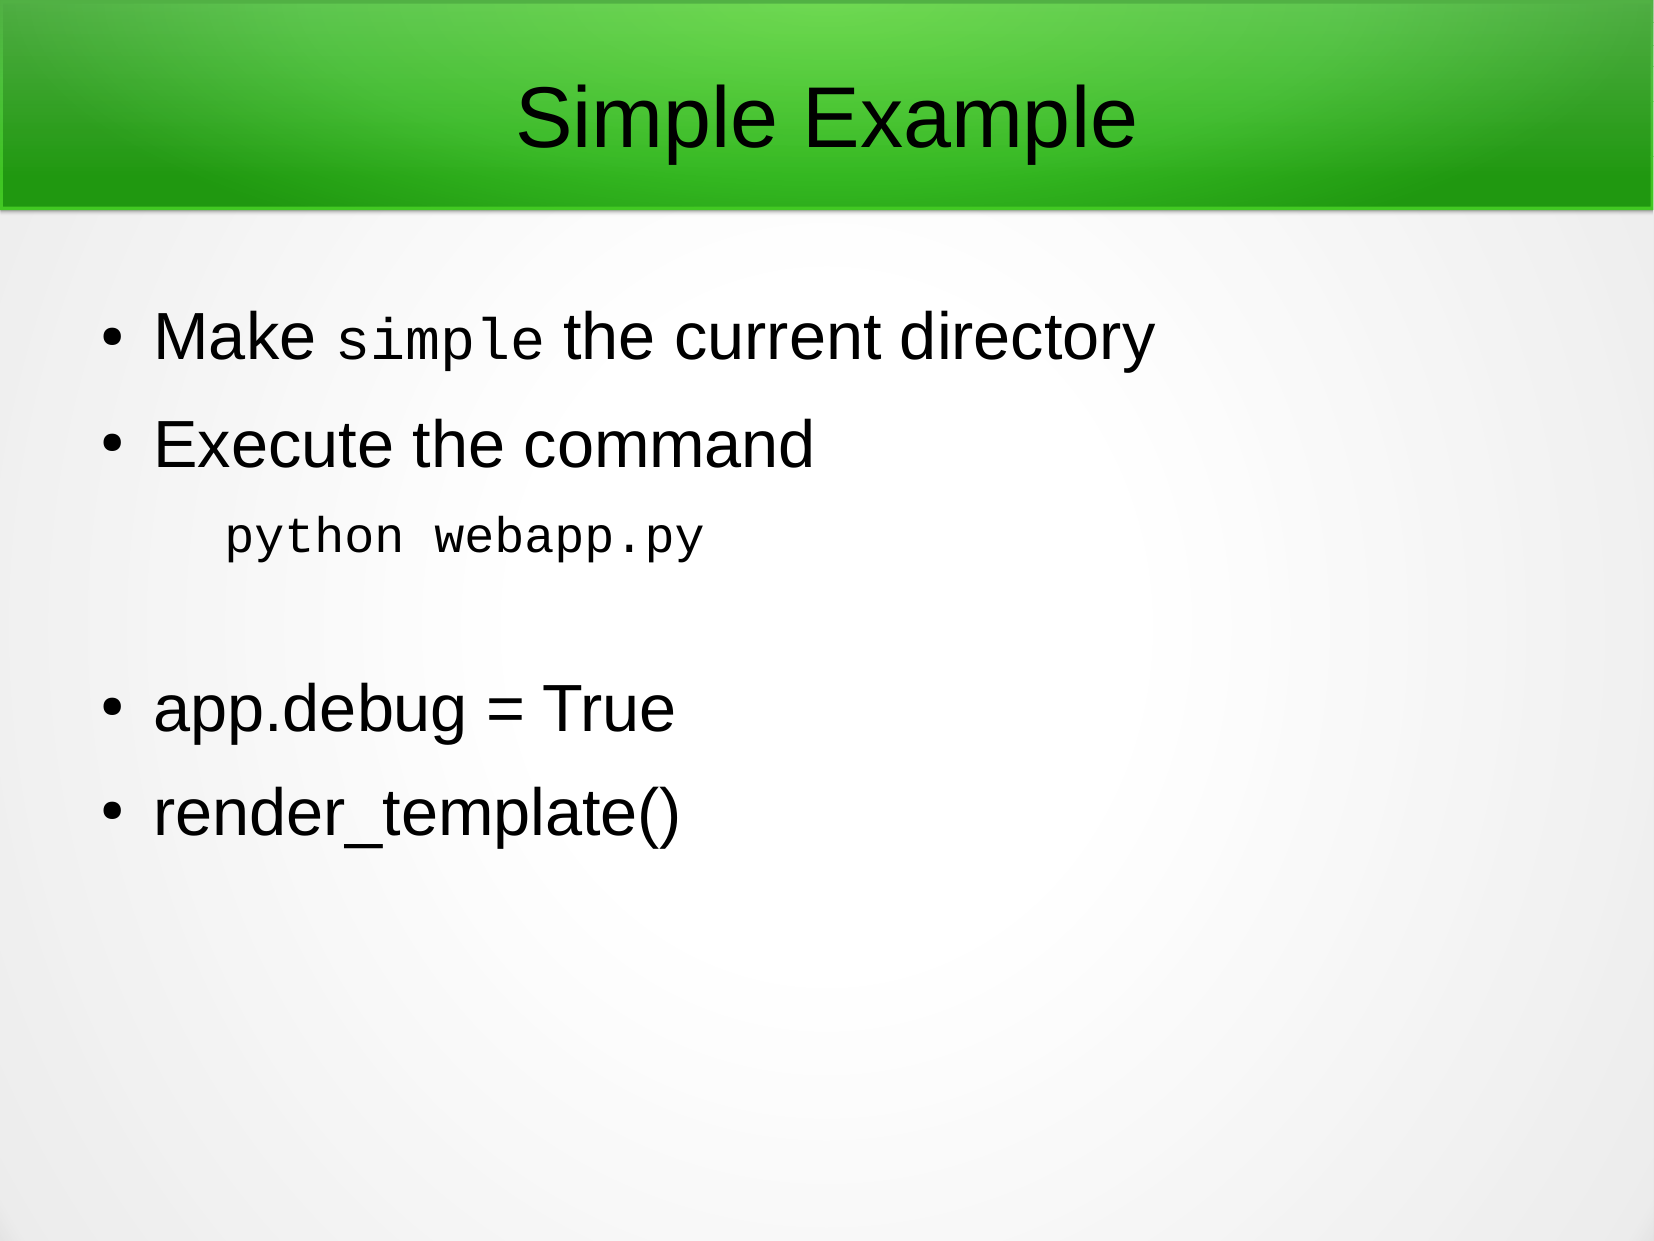

# Simple Example
Make simple the current directory
Execute the command
python webapp.py
app.debug = True
render_template()